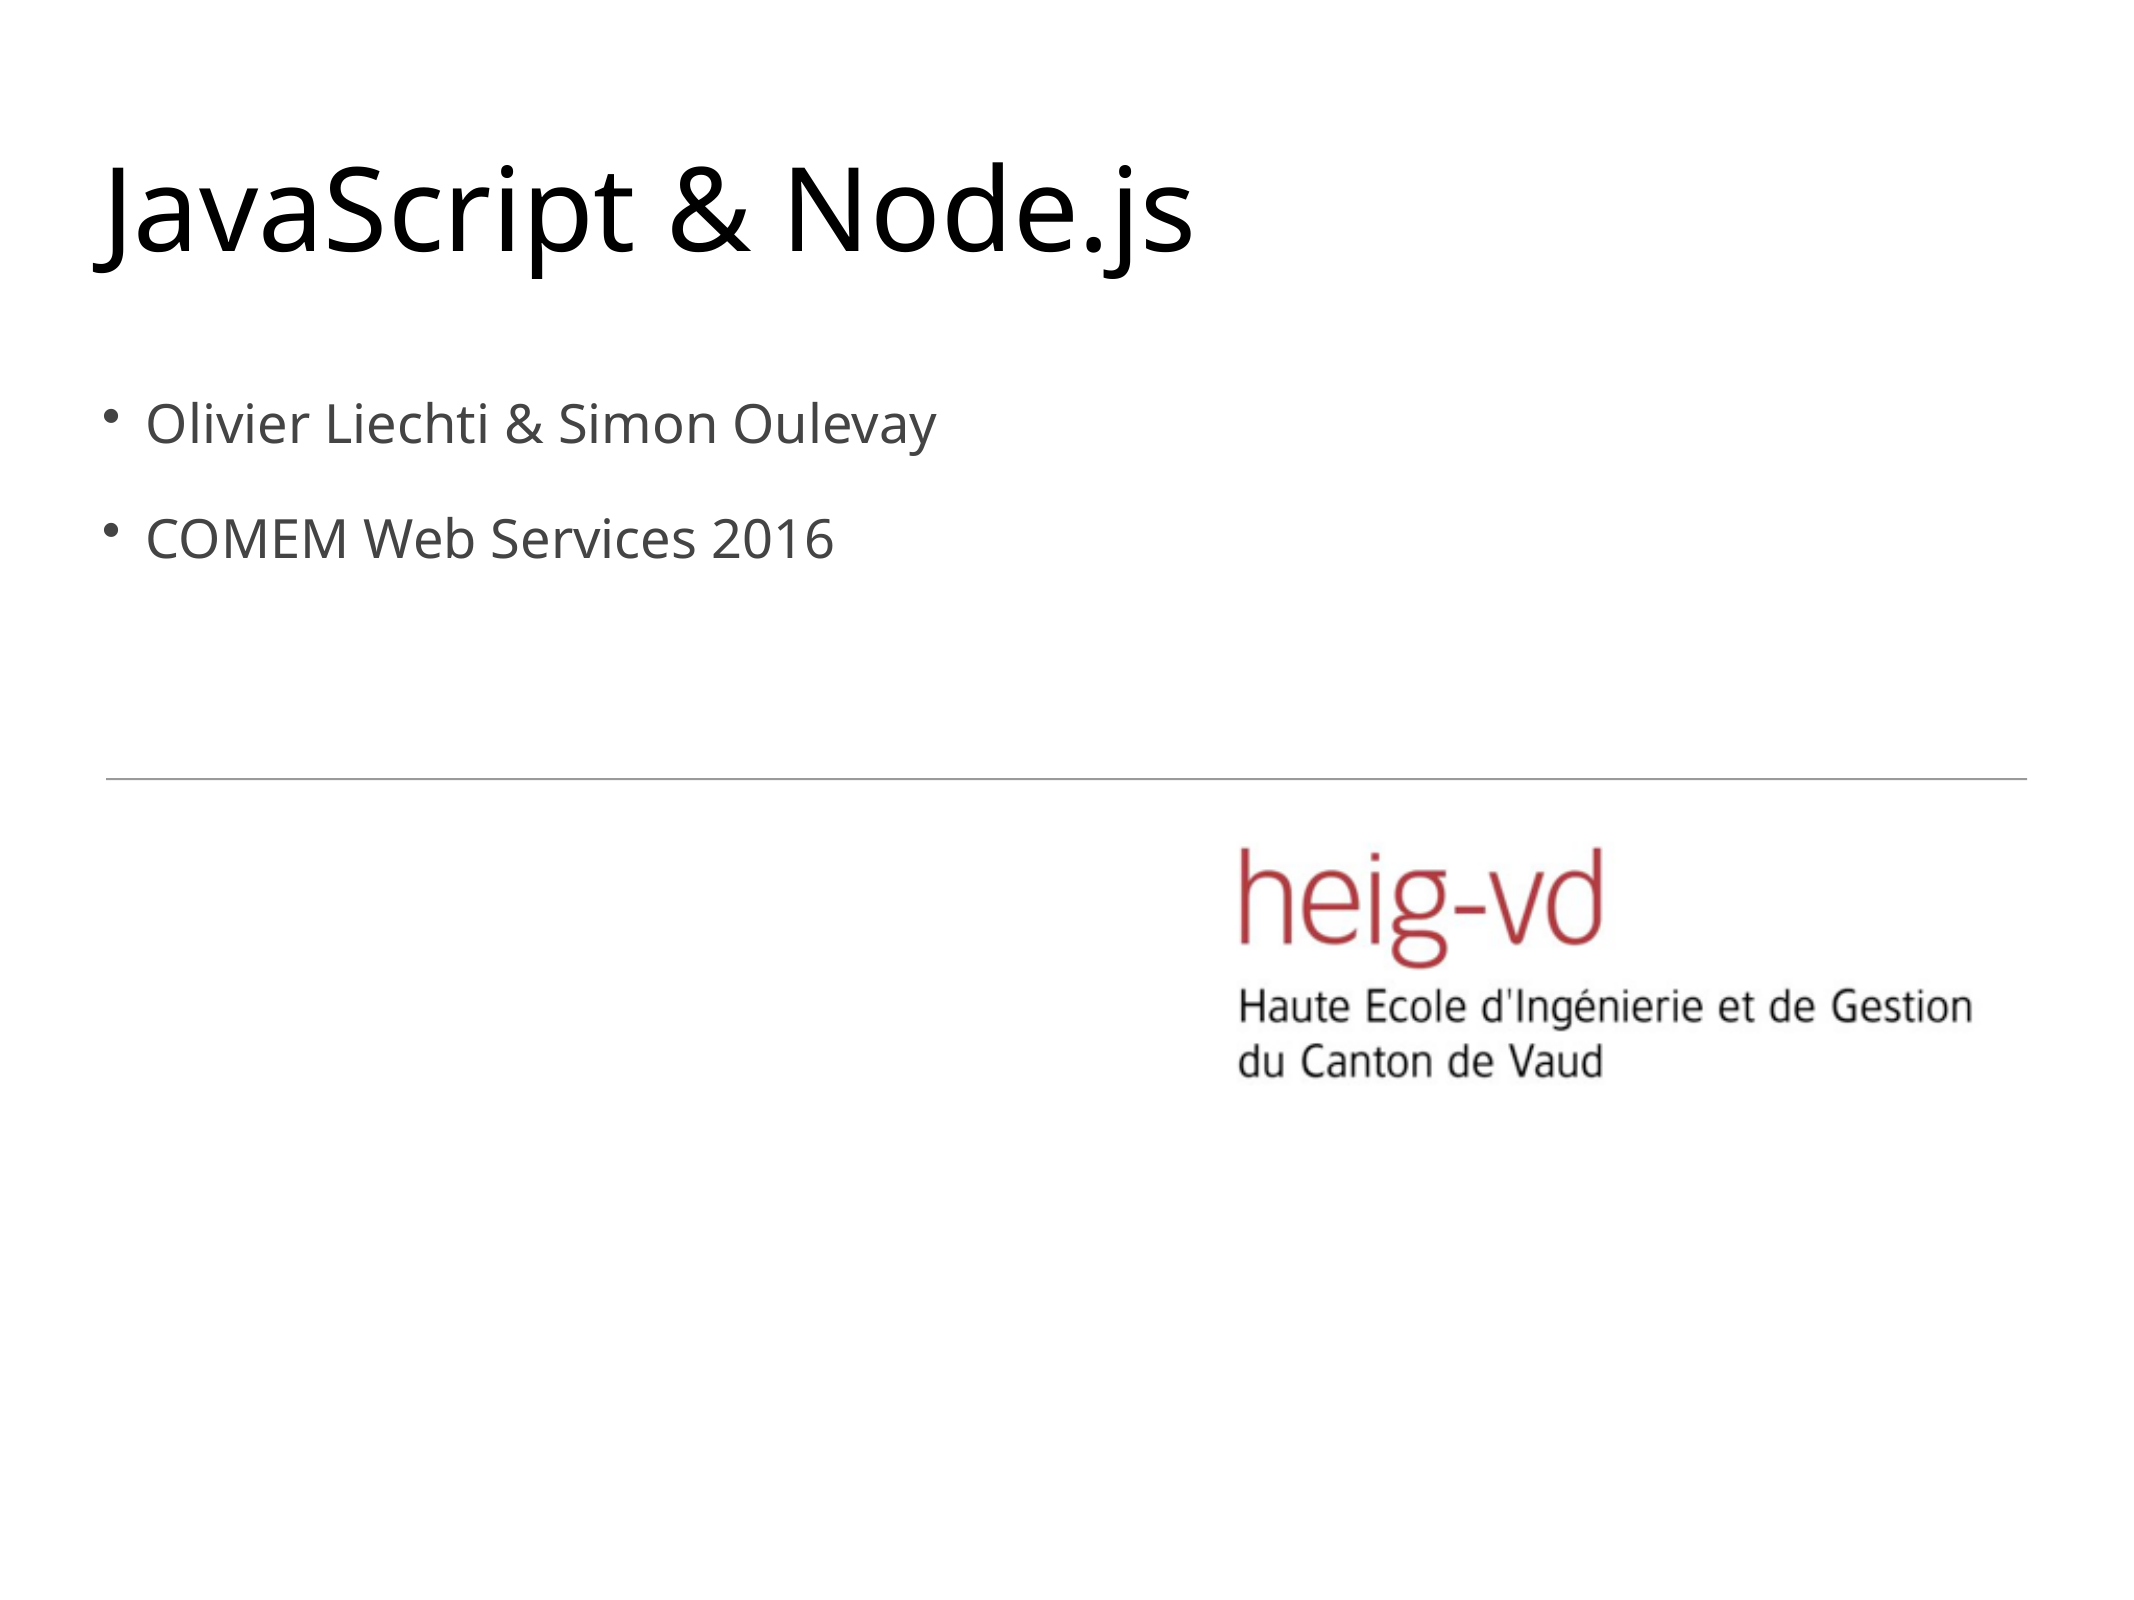

# JavaScript & Node.js
Olivier Liechti & Simon Oulevay
COMEM Web Services 2016